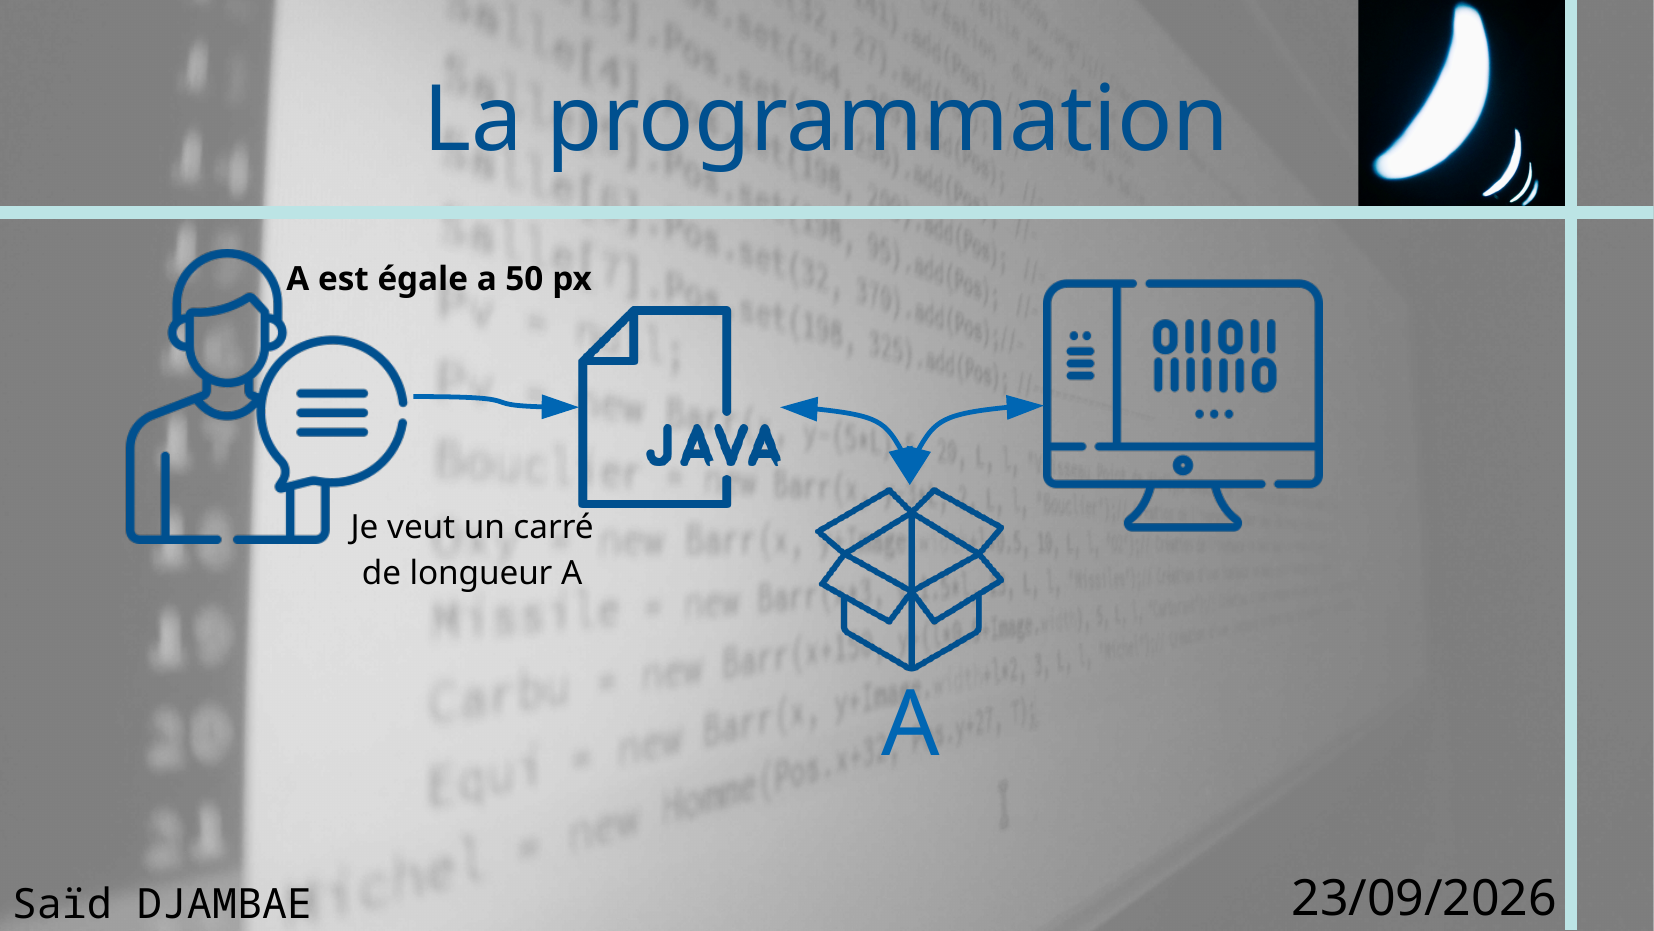

# La programmation
A est égale a 50 px
Je veut un carré
de longueur A
A